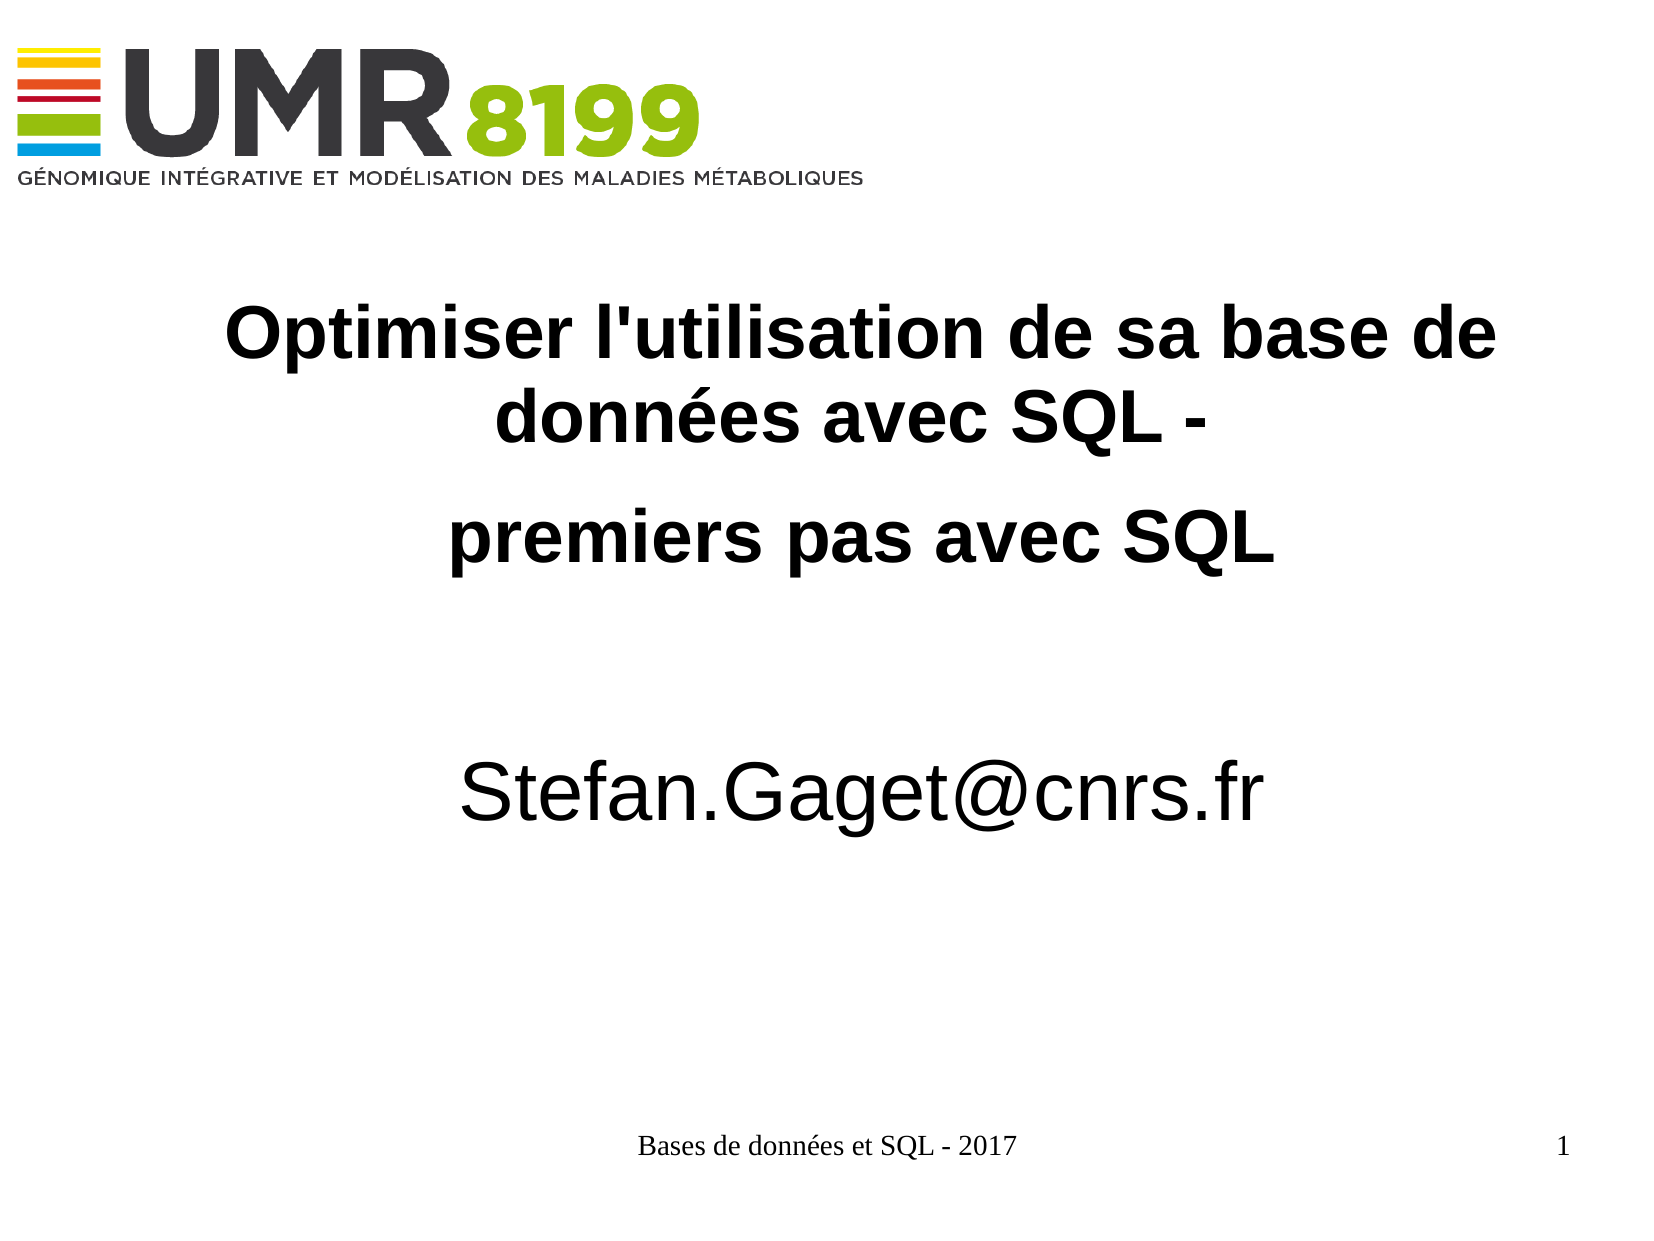

# Optimiser l'utilisation de sa base de données avec SQL -
premiers pas avec SQL
Stefan.Gaget@cnrs.fr
Bases de données et SQL - 2017
1